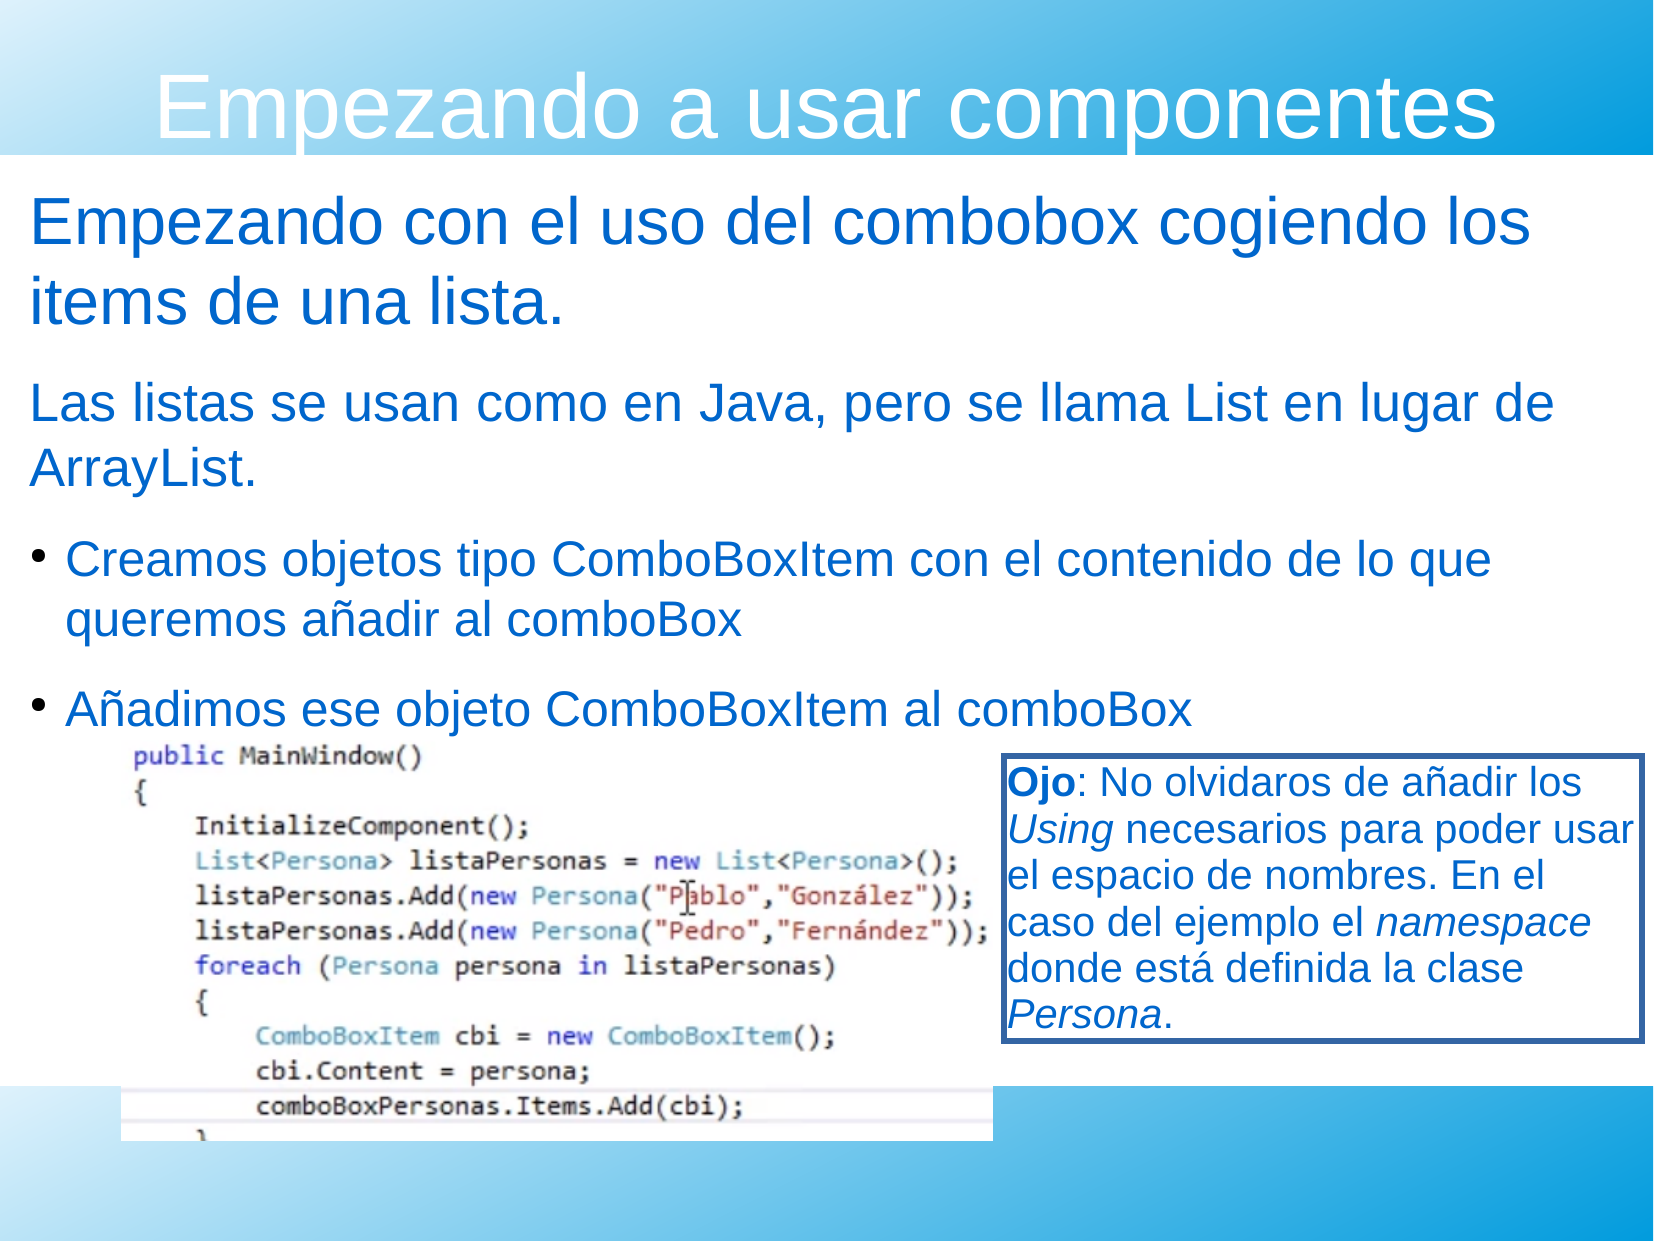

# Empezando a usar componentes
Empezando con el uso del combobox cogiendo los items de una lista.
Las listas se usan como en Java, pero se llama List en lugar de ArrayList.
Creamos objetos tipo ComboBoxItem con el contenido de lo que queremos añadir al comboBox
Añadimos ese objeto ComboBoxItem al comboBox
Ojo: No olvidaros de añadir los Using necesarios para poder usar el espacio de nombres. En el caso del ejemplo el namespace donde está definida la clase Persona.